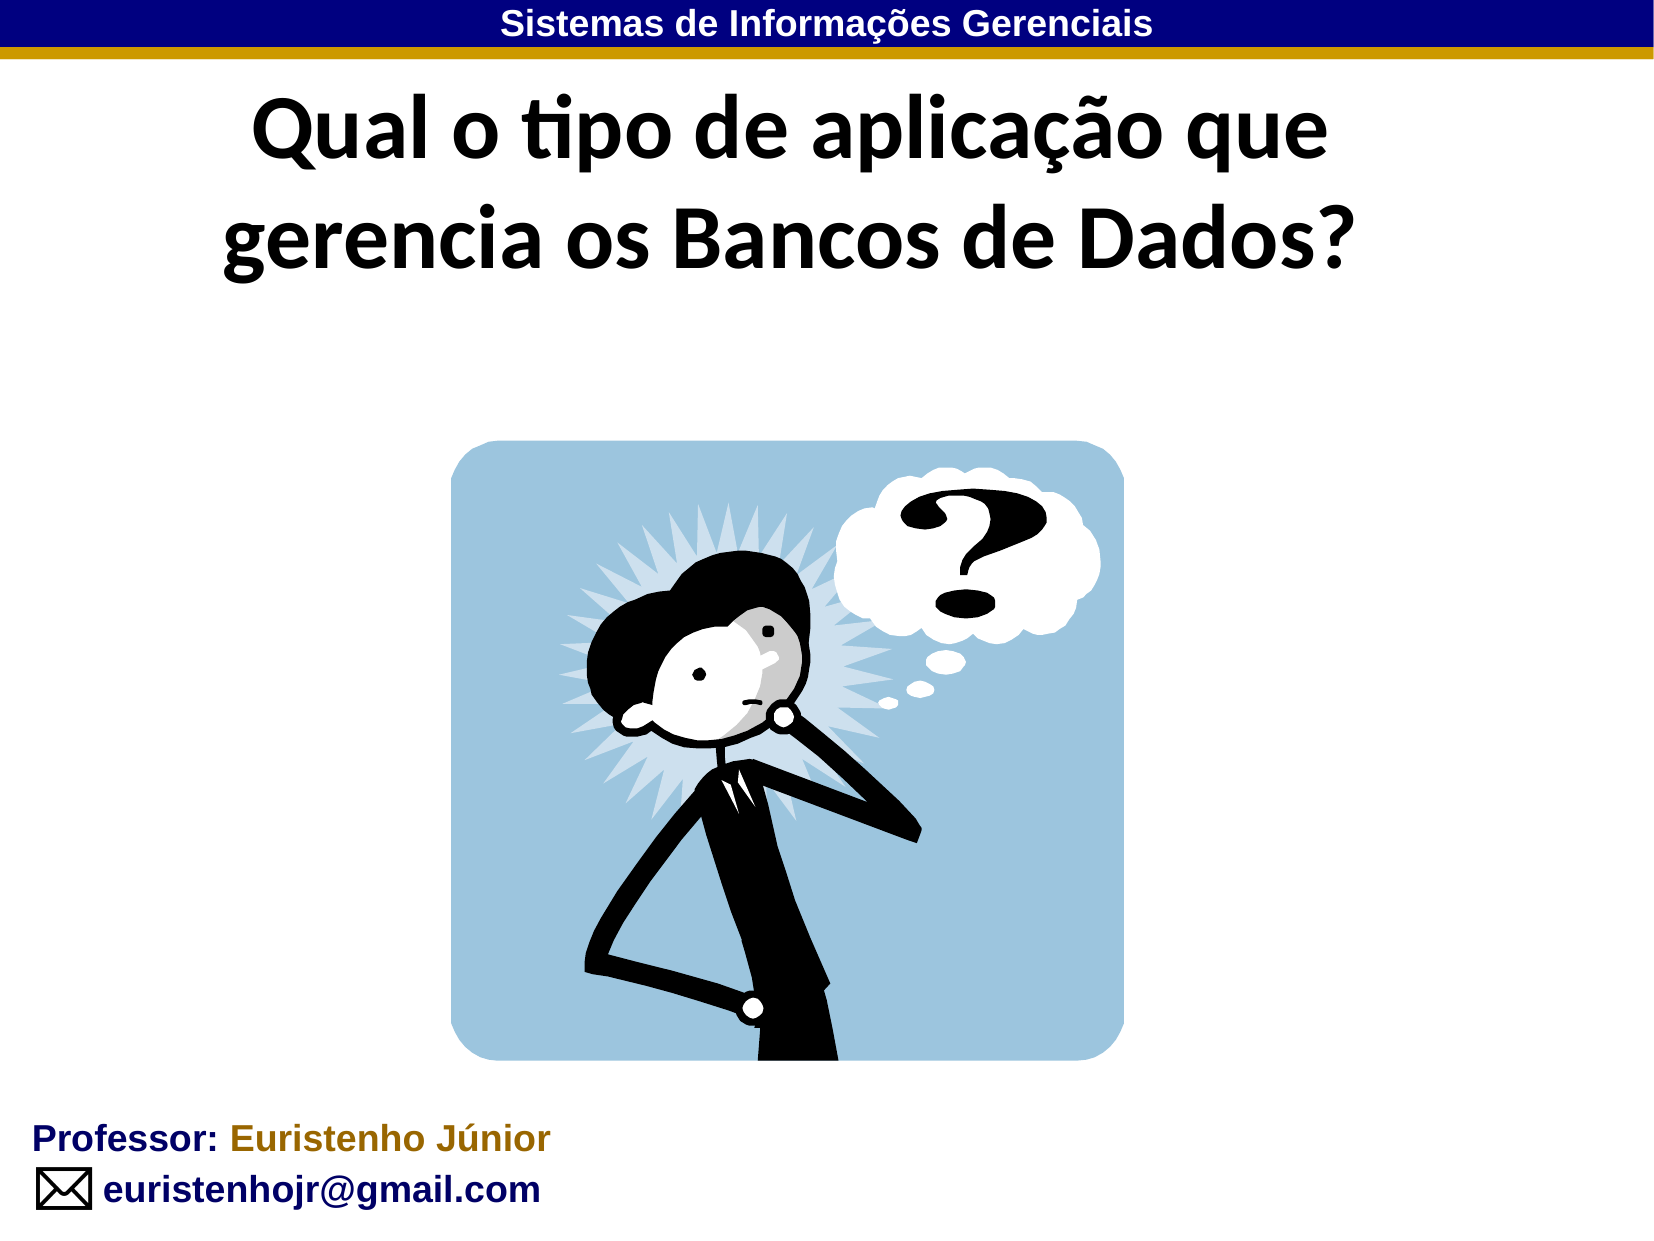

Empreendedorismo
Sistemas de Informações Gerenciais
# Qual o tipo de aplicação que gerencia os Bancos de Dados?
Professor: Euristenho Júnior
euristenhojr@gmail.com